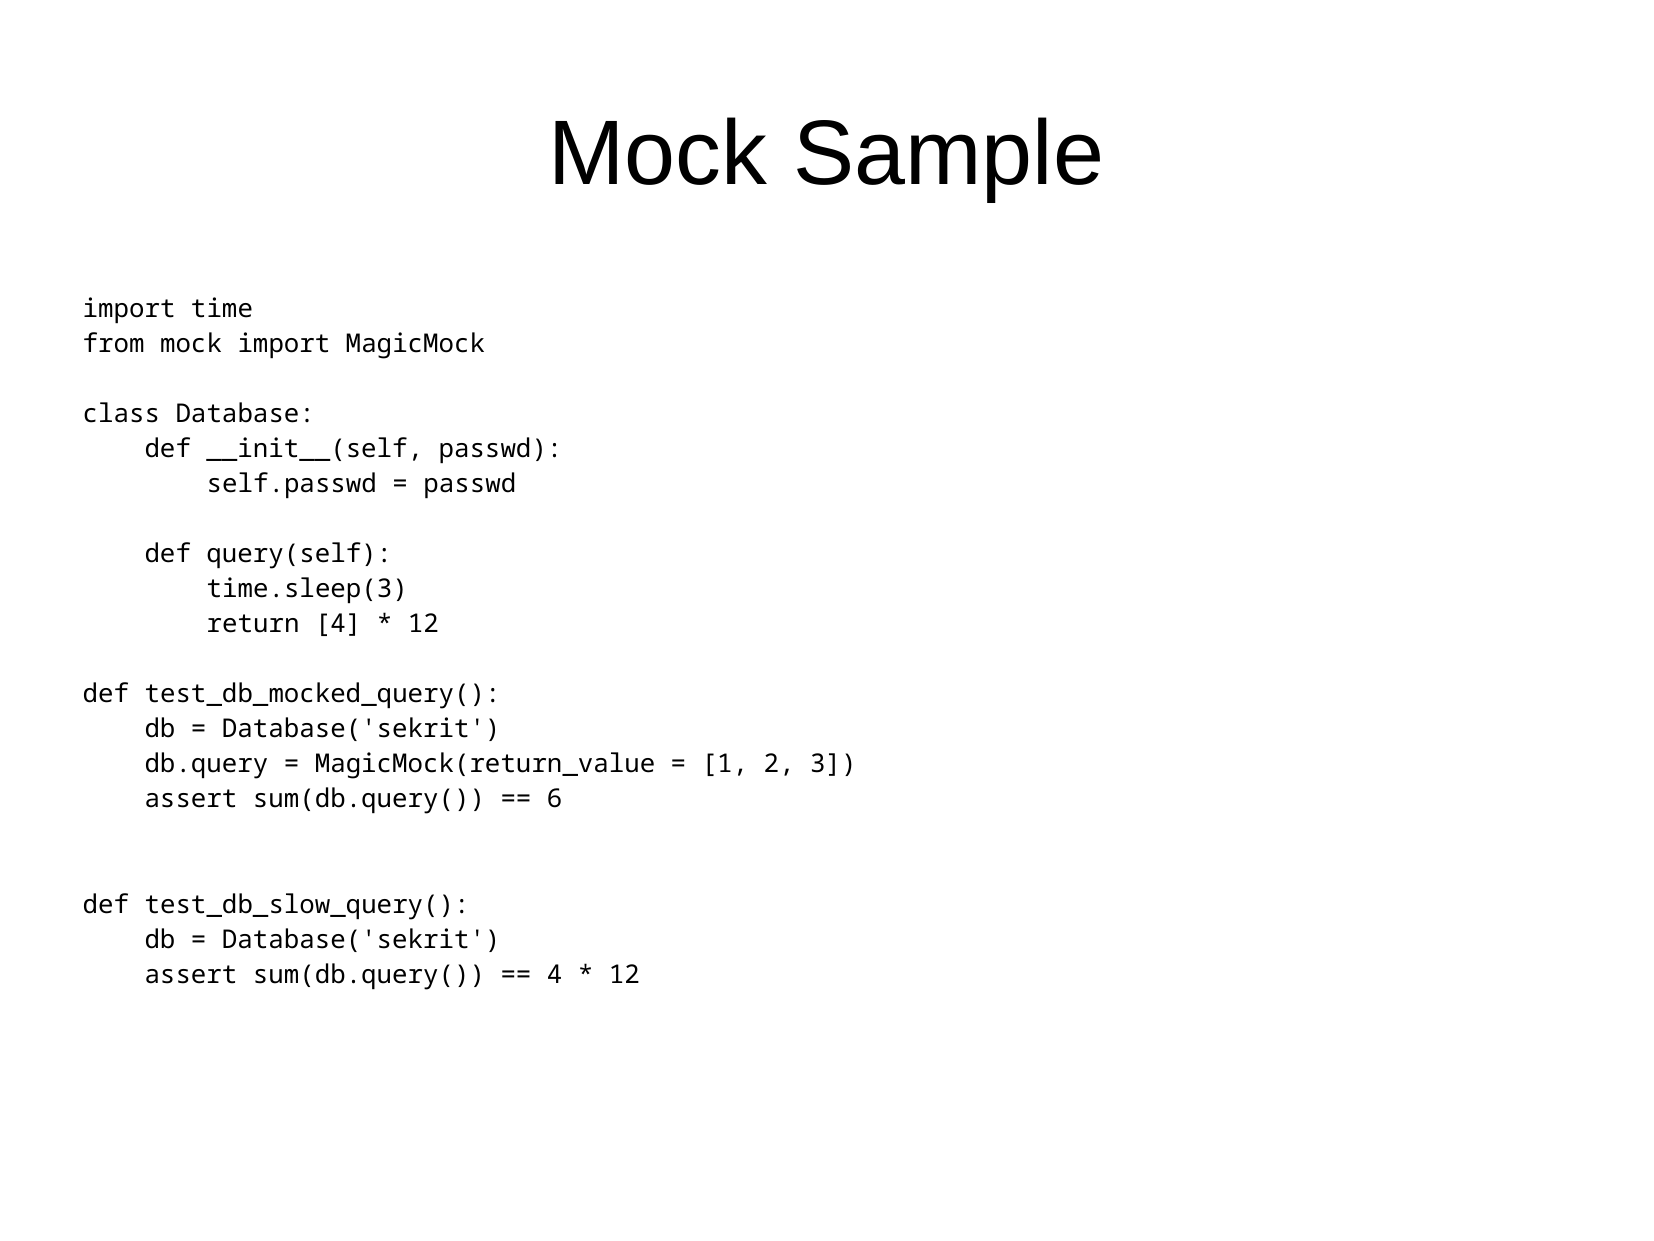

# Mock Sample
import time
from mock import MagicMock
class Database:
 def __init__(self, passwd):
 self.passwd = passwd
 def query(self):
 time.sleep(3)
 return [4] * 12
def test_db_mocked_query():
 db = Database('sekrit')
 db.query = MagicMock(return_value = [1, 2, 3])
 assert sum(db.query()) == 6
def test_db_slow_query():
 db = Database('sekrit')
 assert sum(db.query()) == 4 * 12